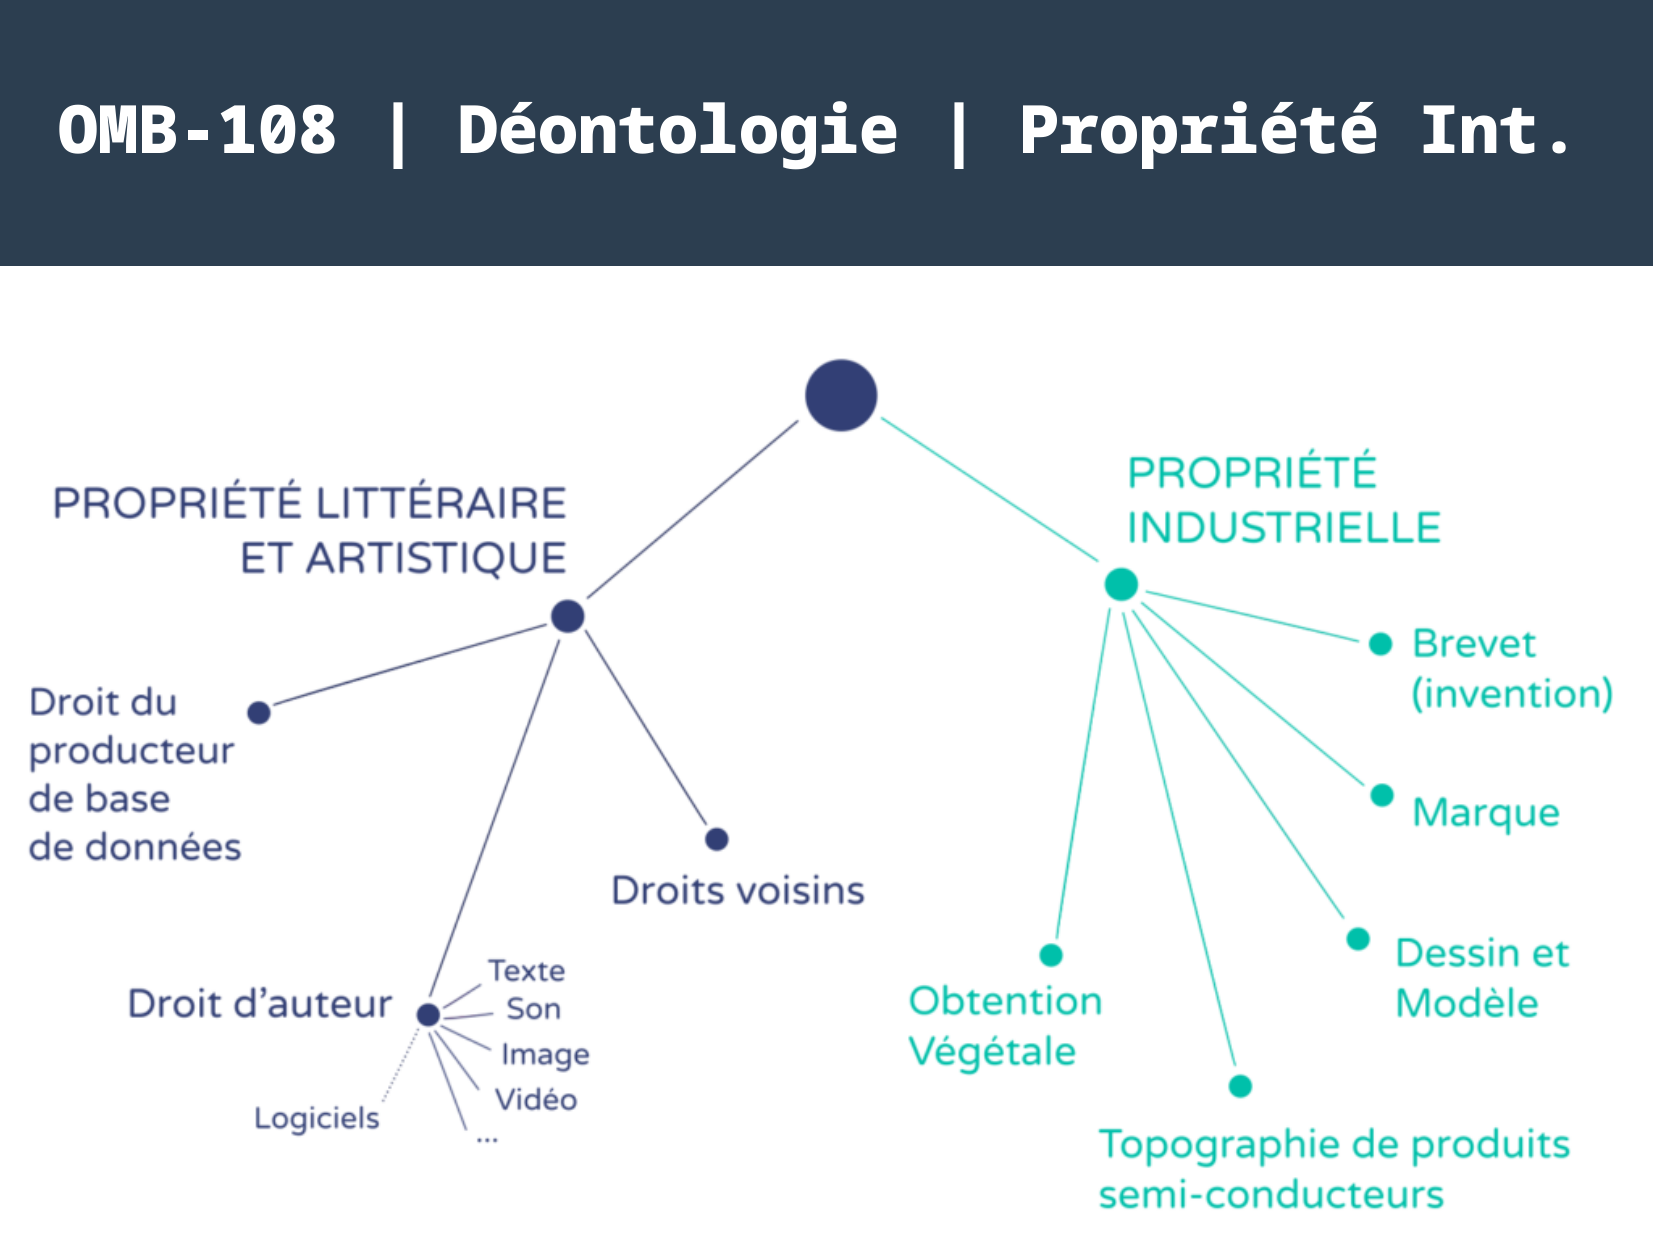

# OMB-108 | Déontologie | Propriété Int.
65